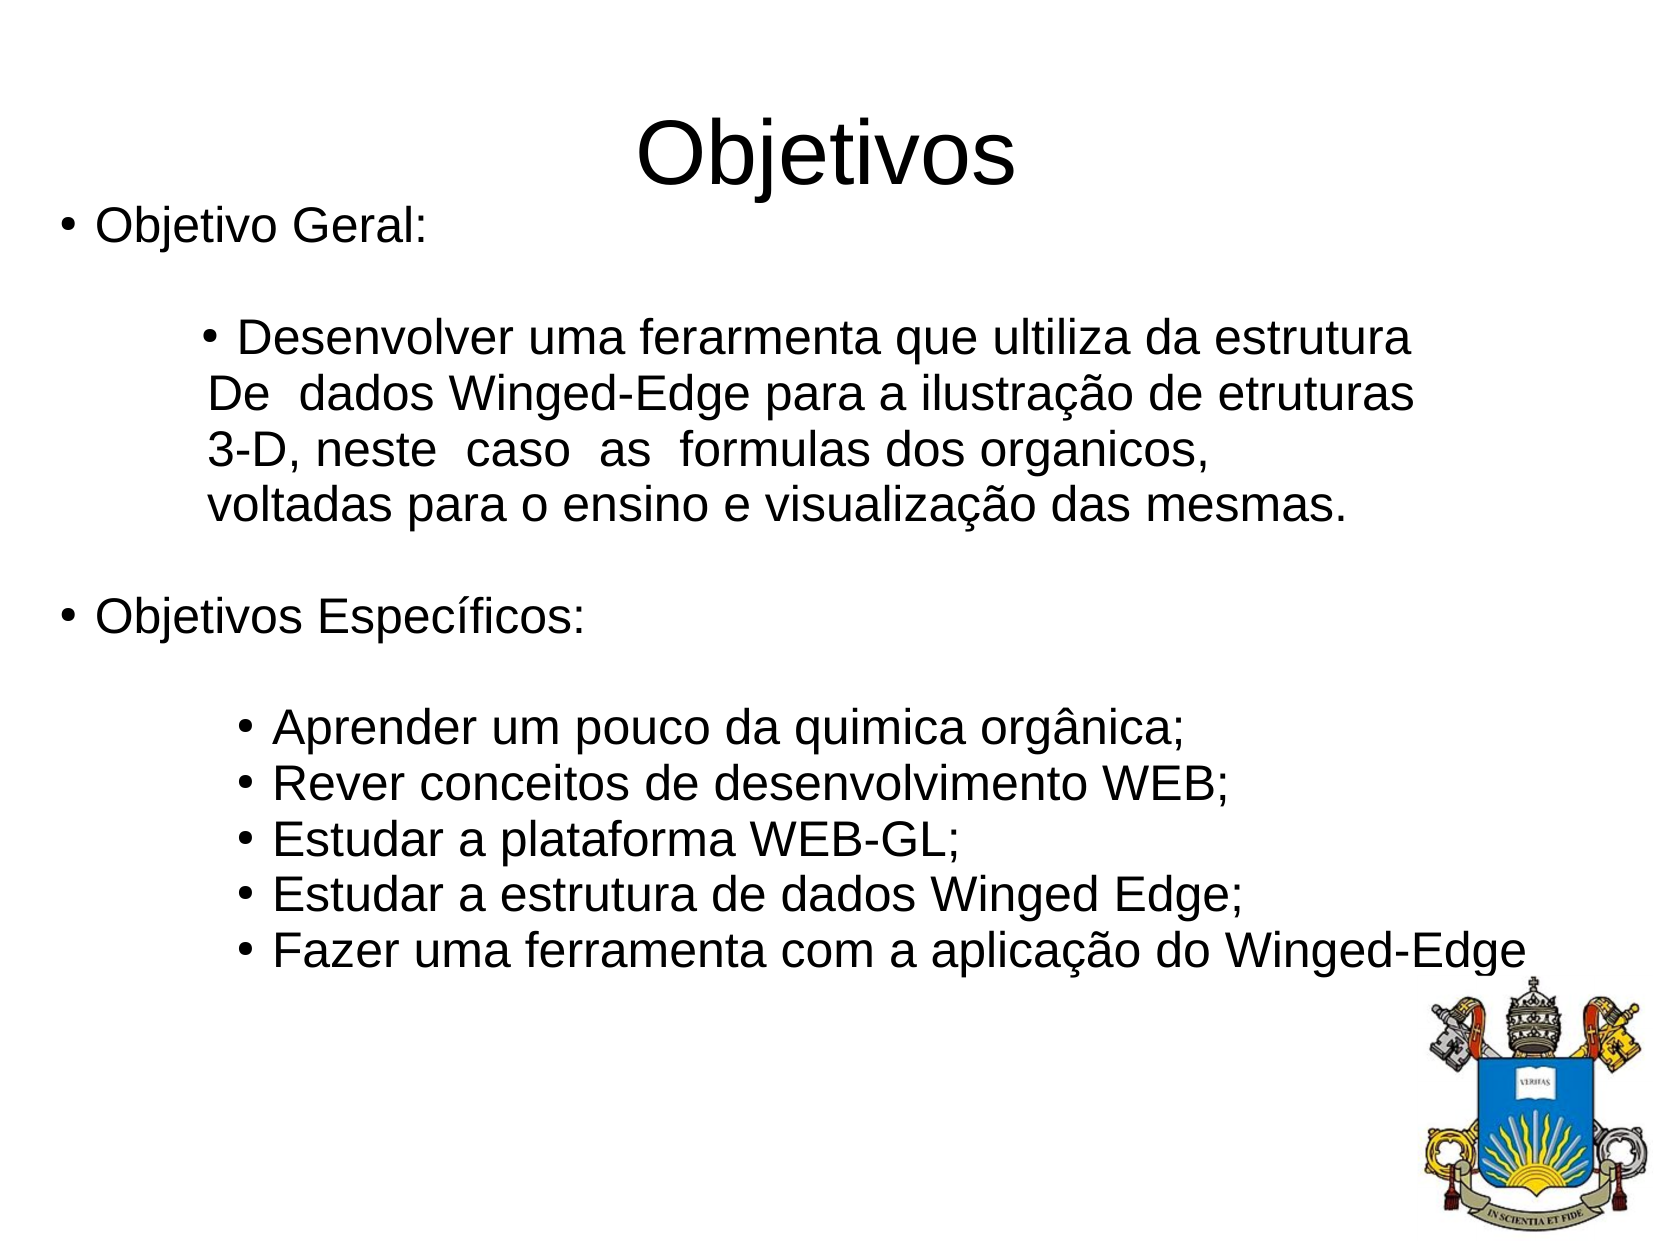

# Objetivos
Objetivo Geral:
Desenvolver uma ferarmenta que ultiliza da estrutura
		De dados Winged-Edge para a ilustração de etruturas
		3-D, neste caso as formulas dos organicos, 								voltadas para o ensino e visualização das mesmas.
Objetivos Específicos:
Aprender um pouco da quimica orgânica;
Rever conceitos de desenvolvimento WEB;
Estudar a plataforma WEB-GL;
Estudar a estrutura de dados Winged Edge;
Fazer uma ferramenta com a aplicação do Winged-Edge